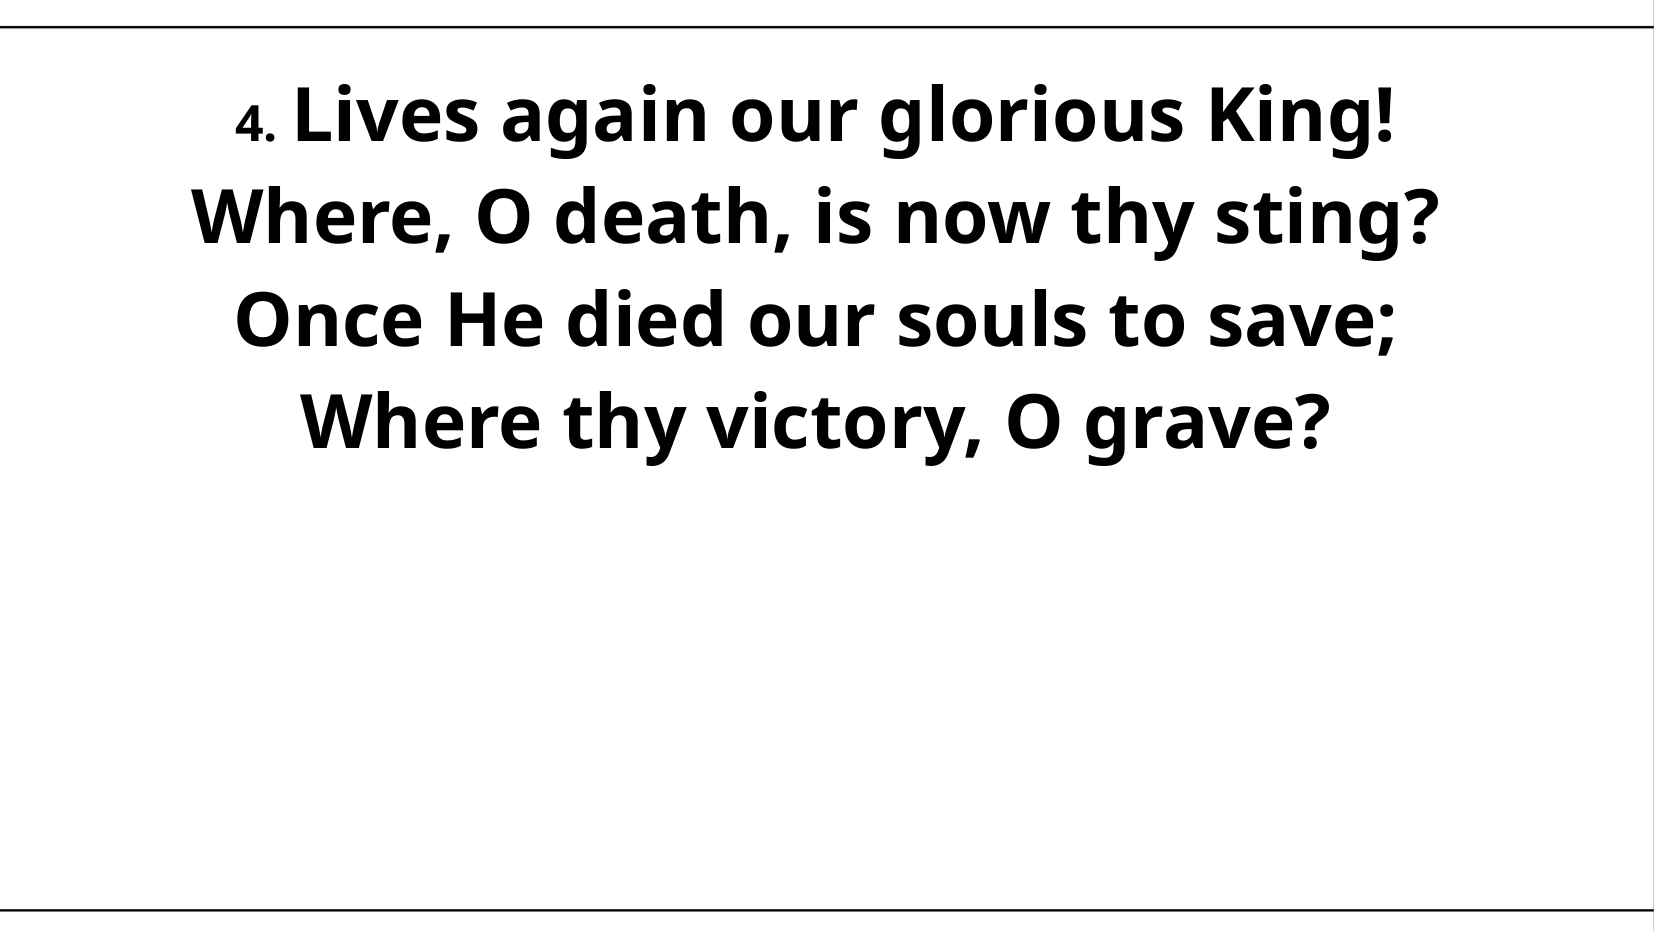

4. Lives again our glorious King!
Where, O death, is now thy sting?
Once He died our souls to save;
Where thy victory, O grave?